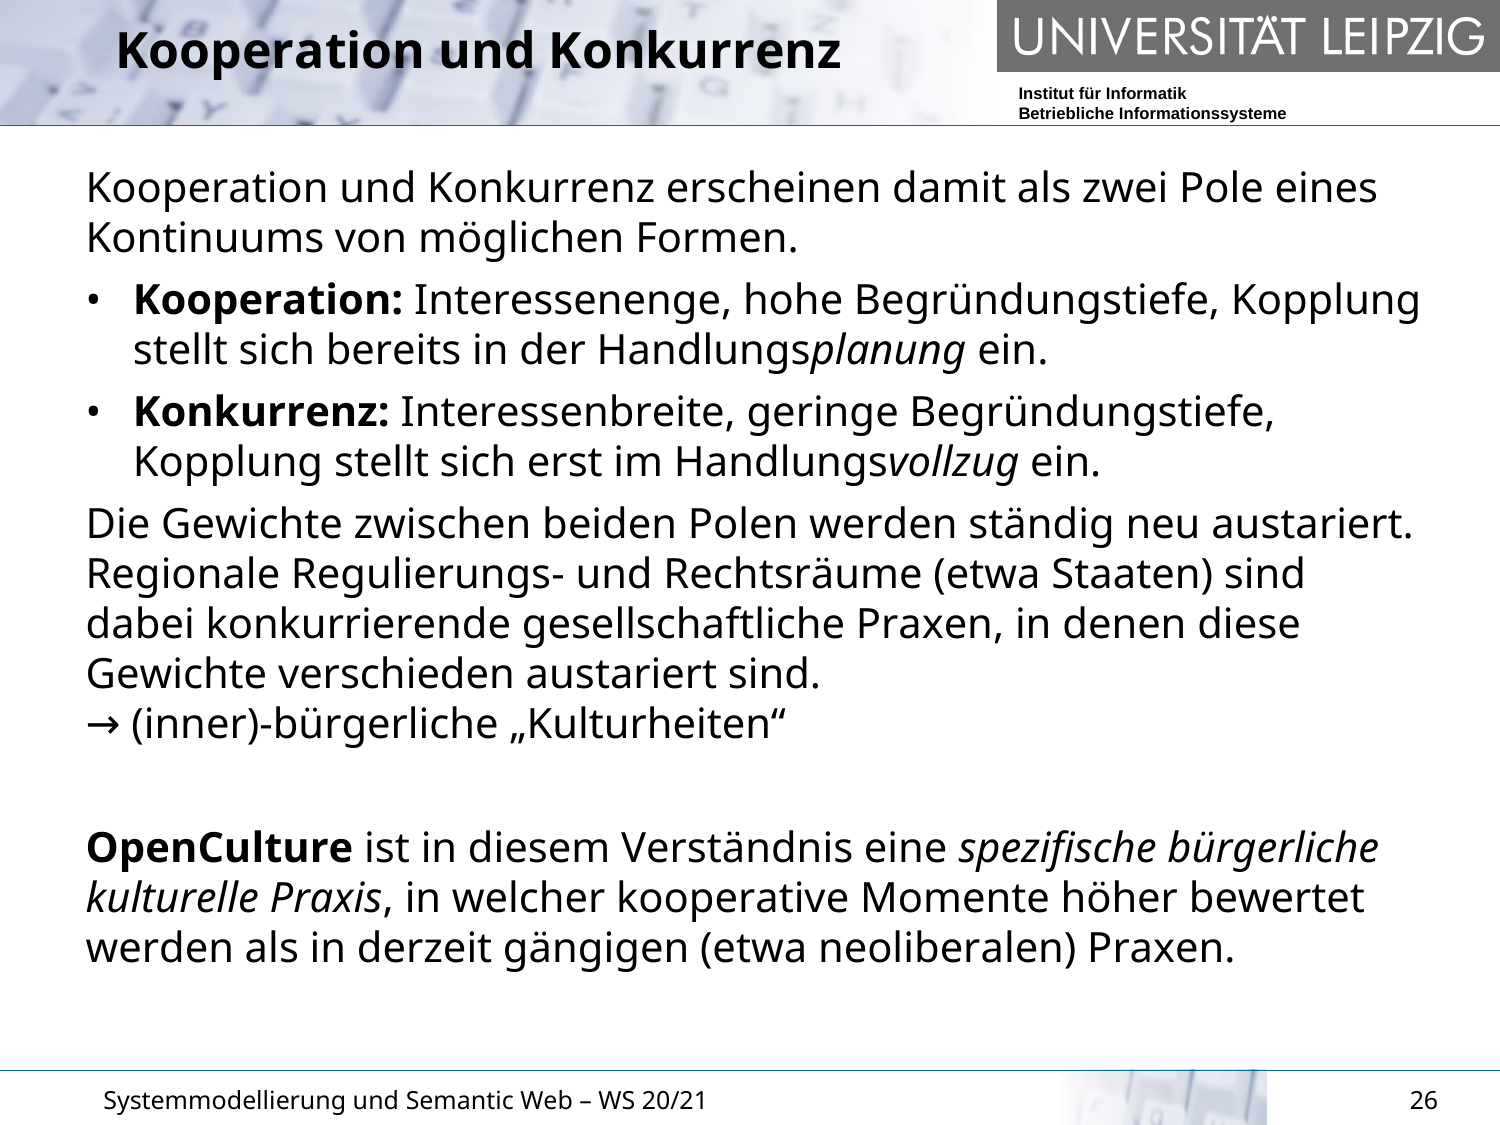

Kooperation und Konkurrenz
Kooperation und Konkurrenz erscheinen damit als zwei Pole eines Kontinuums von möglichen Formen.
Kooperation: Interessenenge, hohe Begründungstiefe, Kopplung stellt sich bereits in der Handlungsplanung ein.
Konkurrenz: Interessenbreite, geringe Begründungstiefe, Kopplung stellt sich erst im Handlungsvollzug ein.
Die Gewichte zwischen beiden Polen werden ständig neu austariert. Regionale Regulierungs- und Rechtsräume (etwa Staaten) sind dabei konkurrierende gesellschaftliche Praxen, in denen diese Gewichte verschieden austariert sind.
→ (inner)-bürgerliche „Kulturheiten“
OpenCulture ist in diesem Verständnis eine spezifische bürgerliche kulturelle Praxis, in welcher kooperative Momente höher bewertet werden als in derzeit gängigen (etwa neoliberalen) Praxen.
Systemmodellierung und Semantic Web – WS 20/21
26